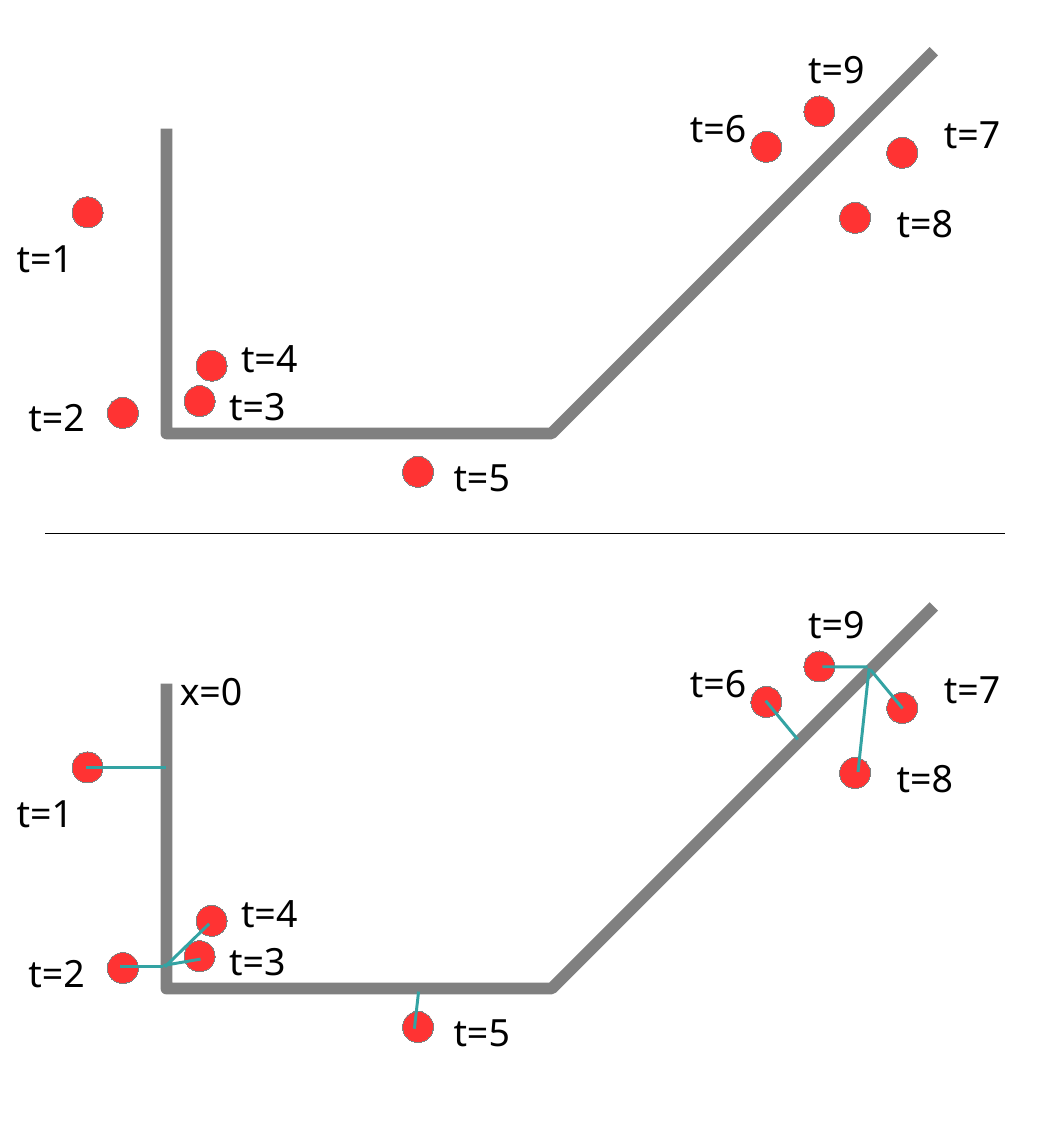

# Stop&Go model
t=9
t=6
t=7
t=8
t=1
t=4
t=3
t=2
t=5
t=9
t=6
t=7
x=0
t=8
t=1
t=4
t=3
t=2
t=5
Connected Corridors presentation
1